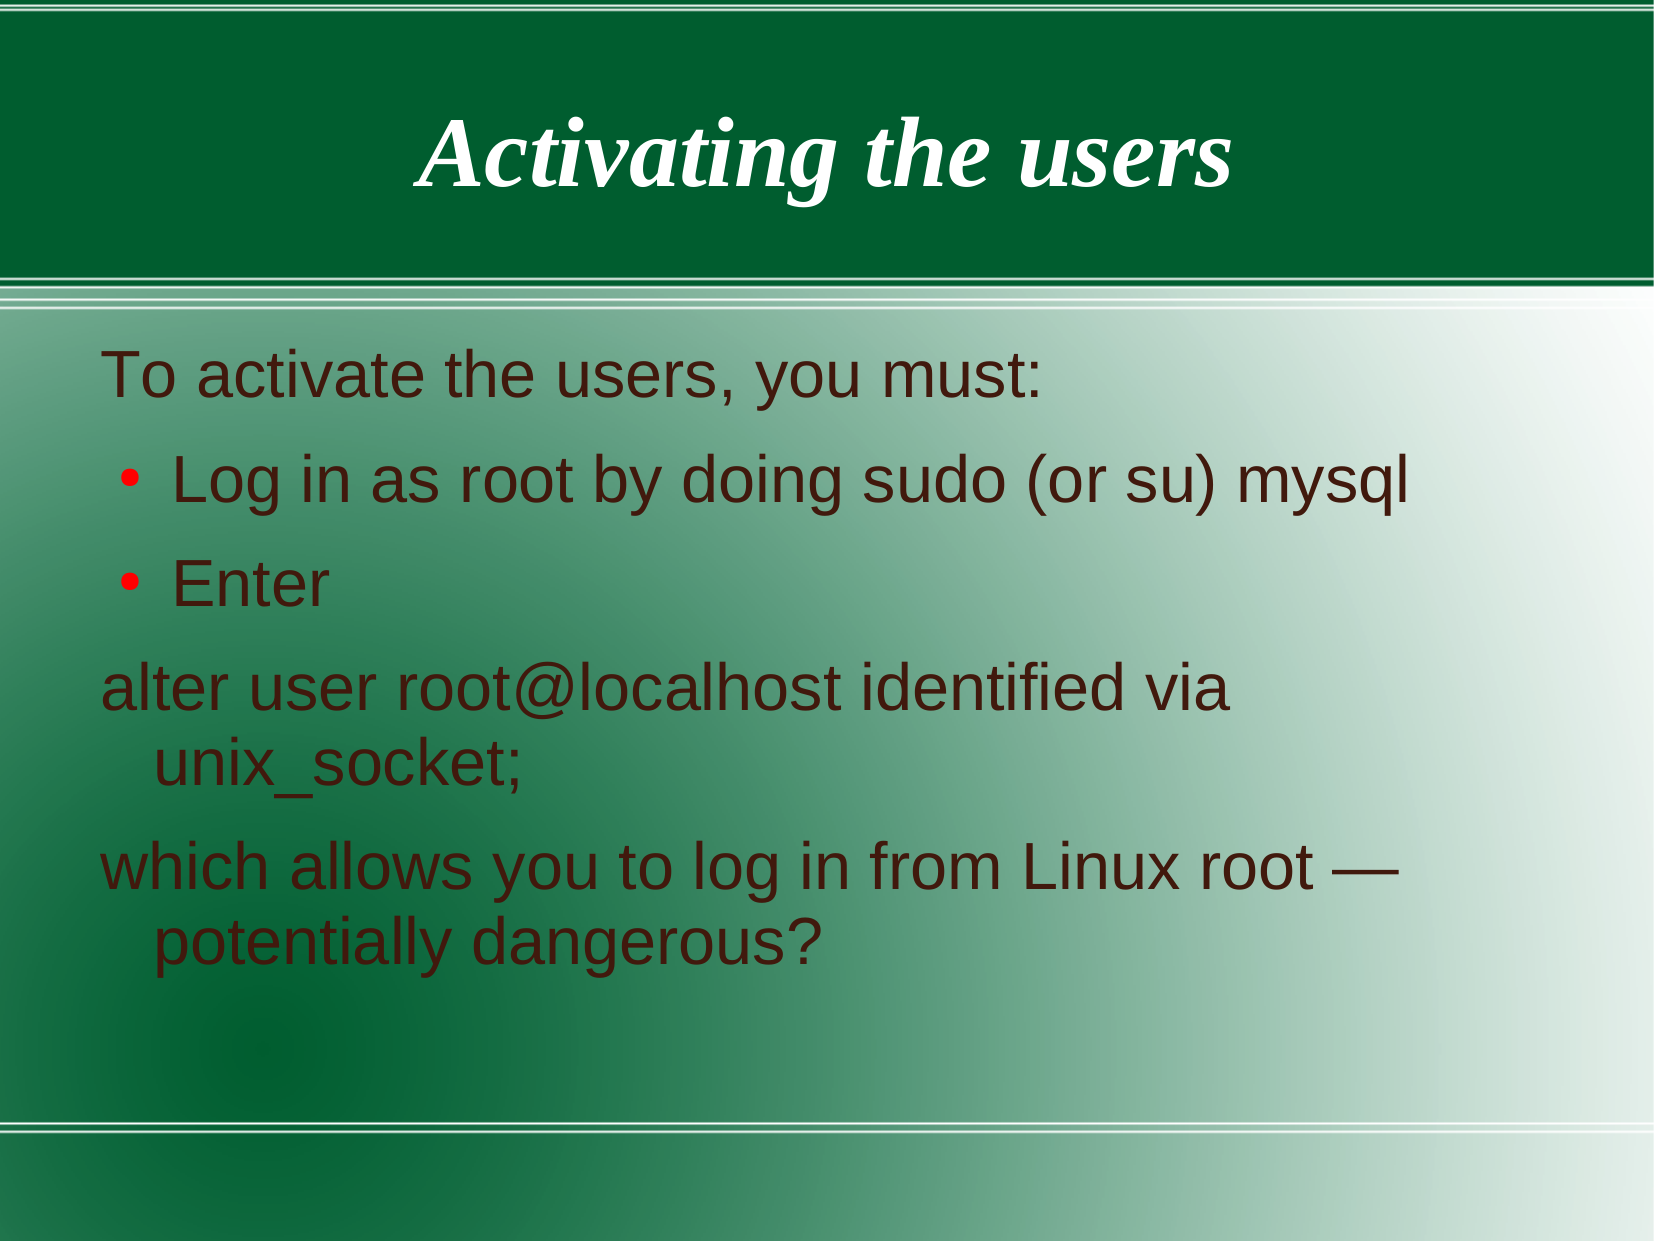

# Activating the users
To activate the users, you must:
Log in as root by doing sudo (or su) mysql
Enter
alter user root@localhost identified via unix_socket;
which allows you to log in from Linux root — potentially dangerous?